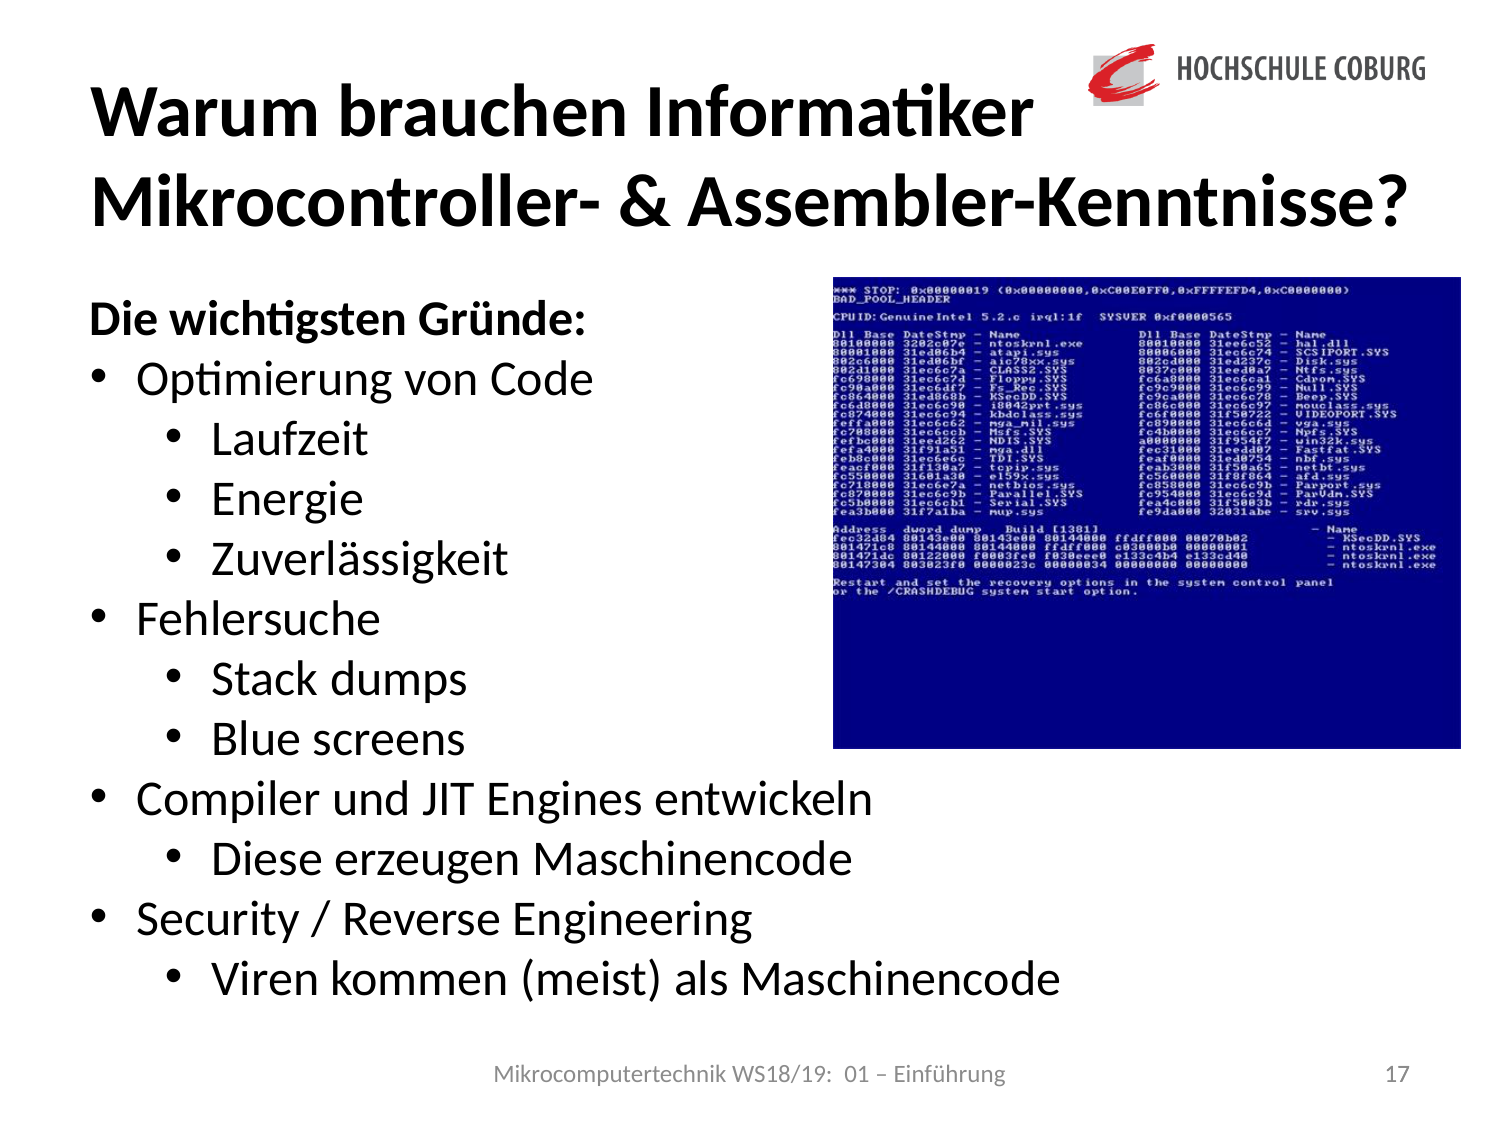

# Warum brauchen Informatiker Mikrocontroller- & Assembler-Kenntnisse?
Die wichtigsten Gründe:
Optimierung von Code
Laufzeit
Energie
Zuverlässigkeit
Fehlersuche
Stack dumps
Blue screens
Compiler und JIT Engines entwickeln
Diese erzeugen Maschinencode
Security / Reverse Engineering
Viren kommen (meist) als Maschinencode
MCT01: Einführung
17